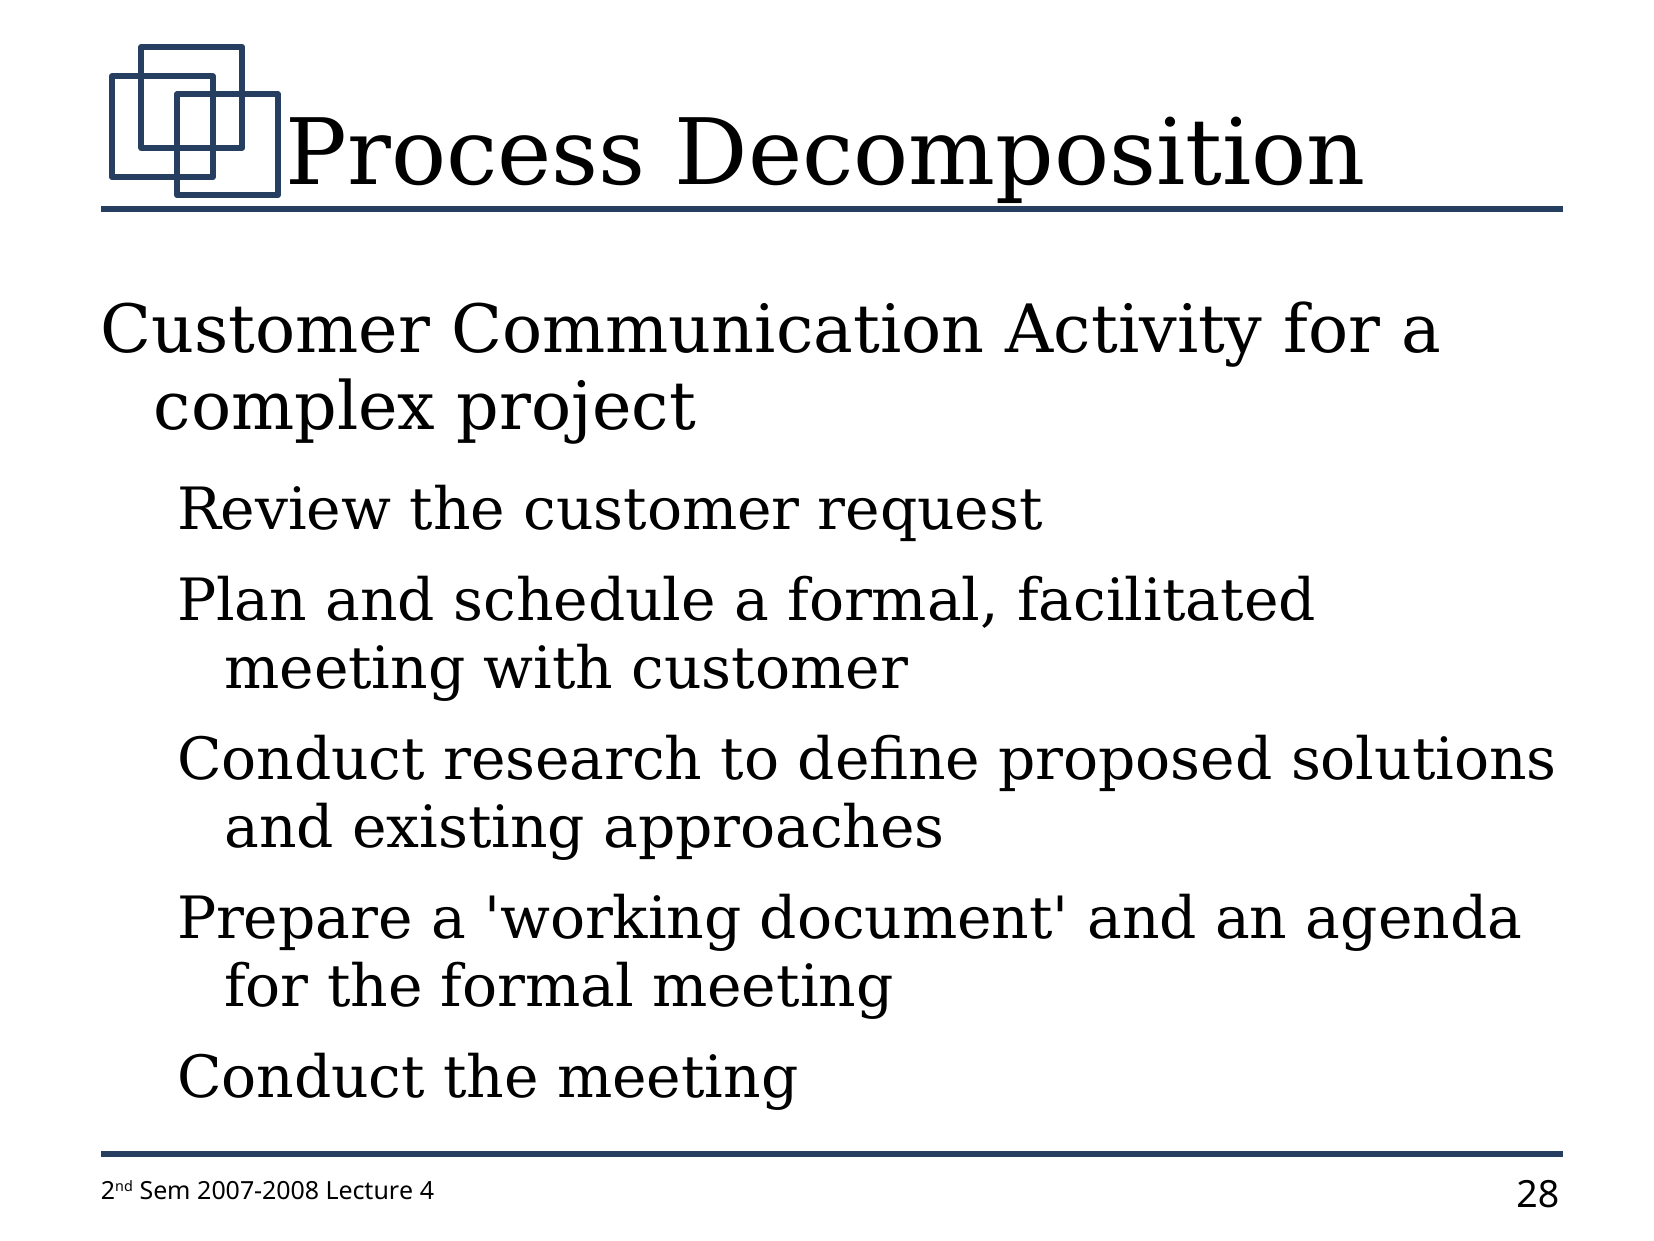

# Process Decomposition
Customer Communication Activity for a complex project
Review the customer request
Plan and schedule a formal, facilitated meeting with customer
Conduct research to define proposed solutions and existing approaches
Prepare a 'working document' and an agenda for the formal meeting
Conduct the meeting